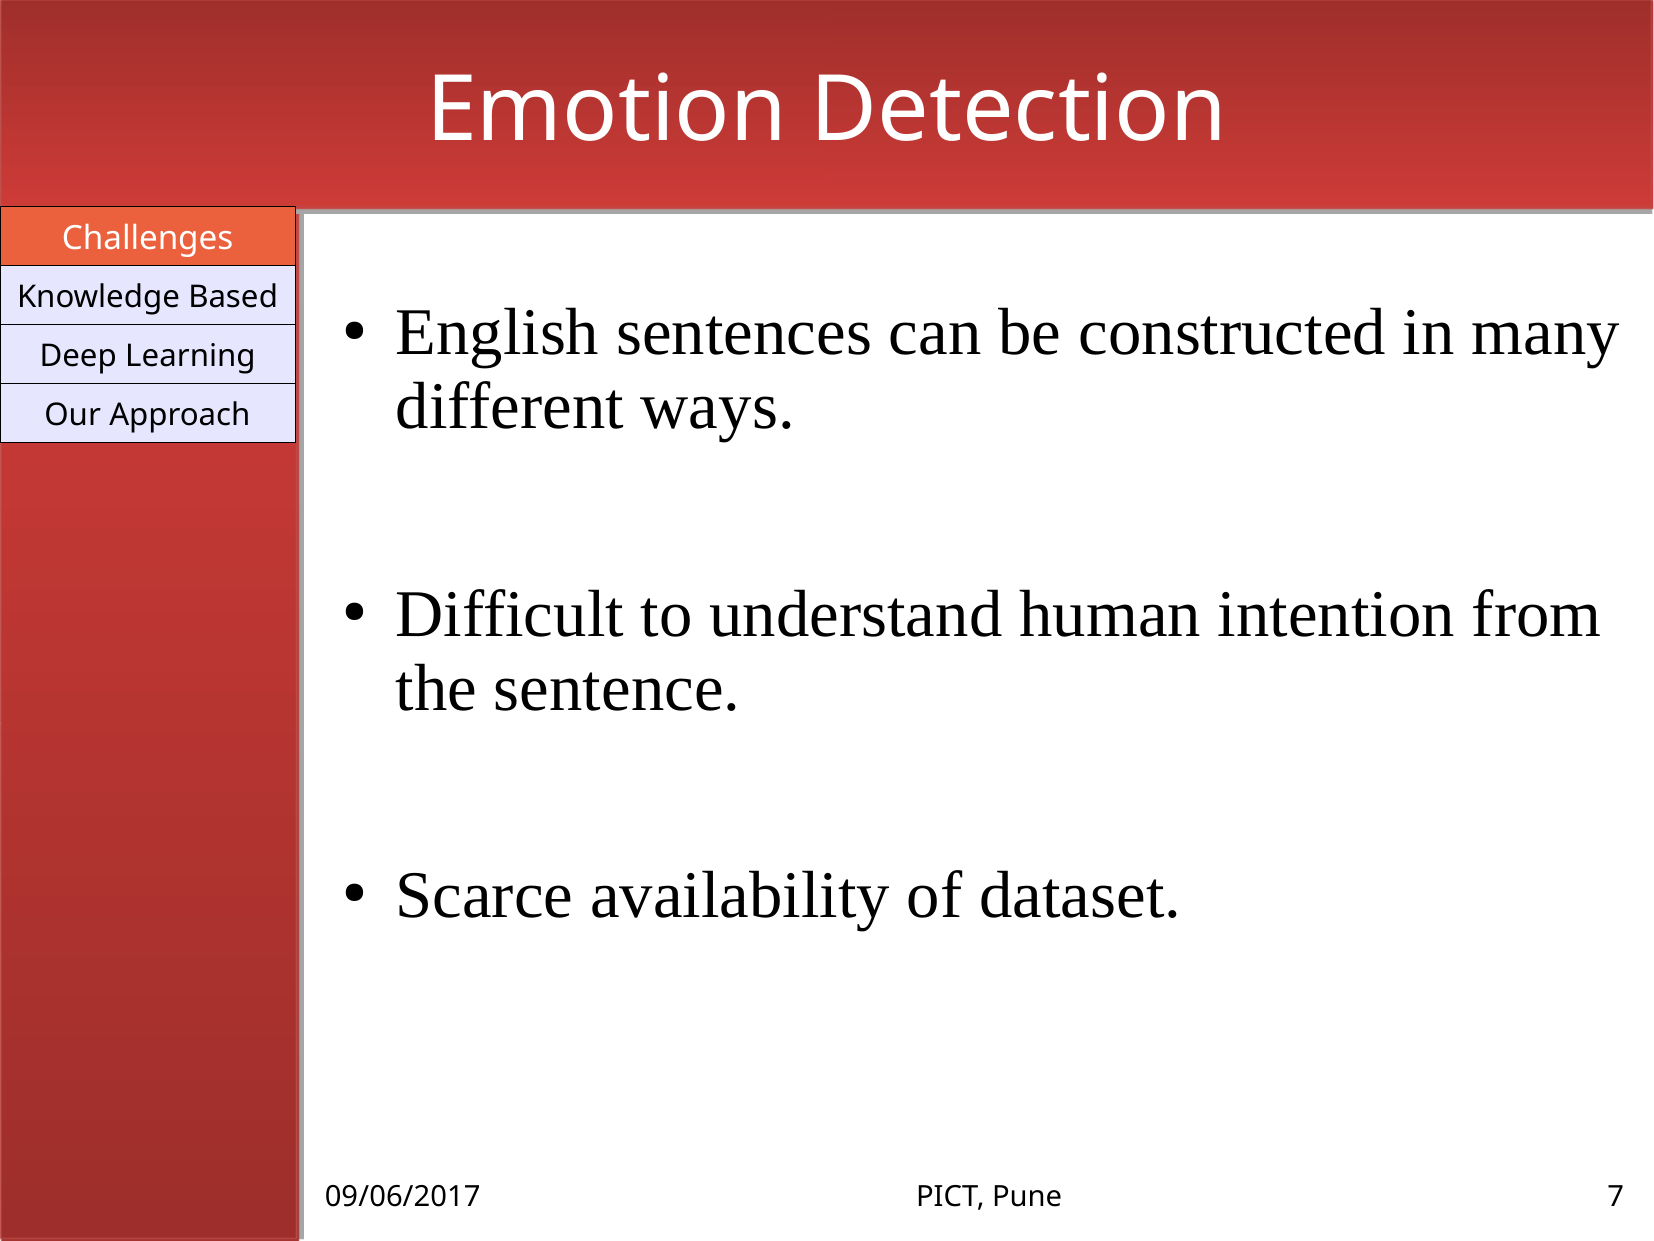

# Emotion Detection
Challenges
Knowledge Based
English sentences can be constructed in many different ways.
Difficult to understand human intention from the sentence.
Scarce availability of dataset.
Deep Learning
Our Approach
09/06/2017
PICT, Pune
7